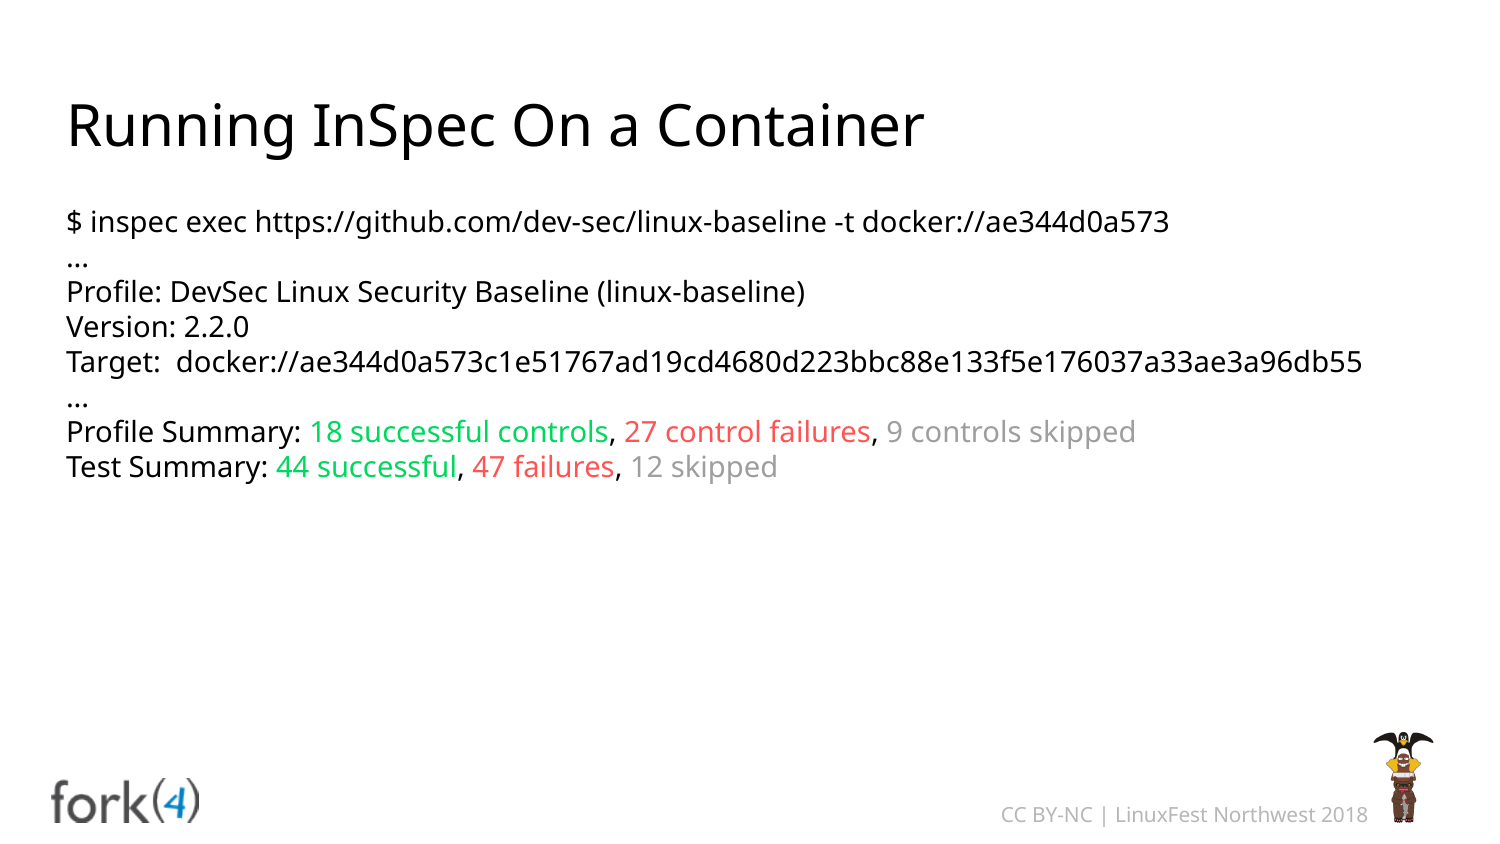

# Running InSpec On a Container
$ inspec exec https://github.com/dev-sec/linux-baseline -t docker://ae344d0a573
...
Profile: DevSec Linux Security Baseline (linux-baseline)
Version: 2.2.0
Target: docker://ae344d0a573c1e51767ad19cd4680d223bbc88e133f5e176037a33ae3a96db55
...
Profile Summary: 18 successful controls, 27 control failures, 9 controls skipped
Test Summary: 44 successful, 47 failures, 12 skipped